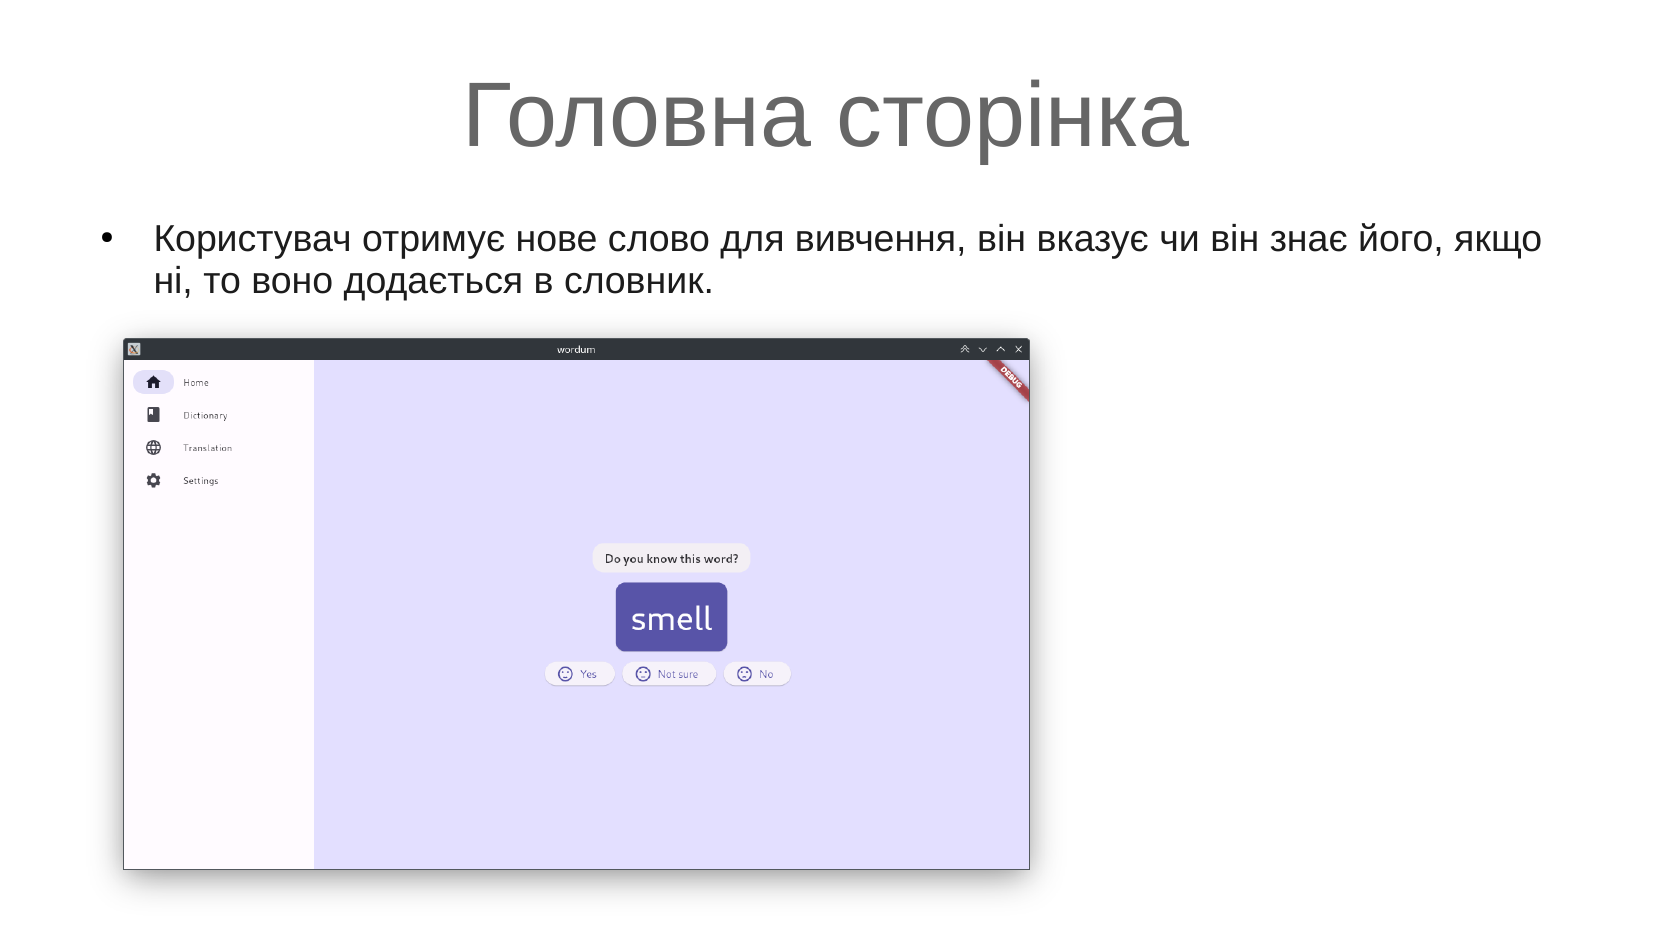

# Головна сторінка
Користувач отримує нове слово для вивчення, він вказує чи він знає його, якщо ні, то воно додається в словник.